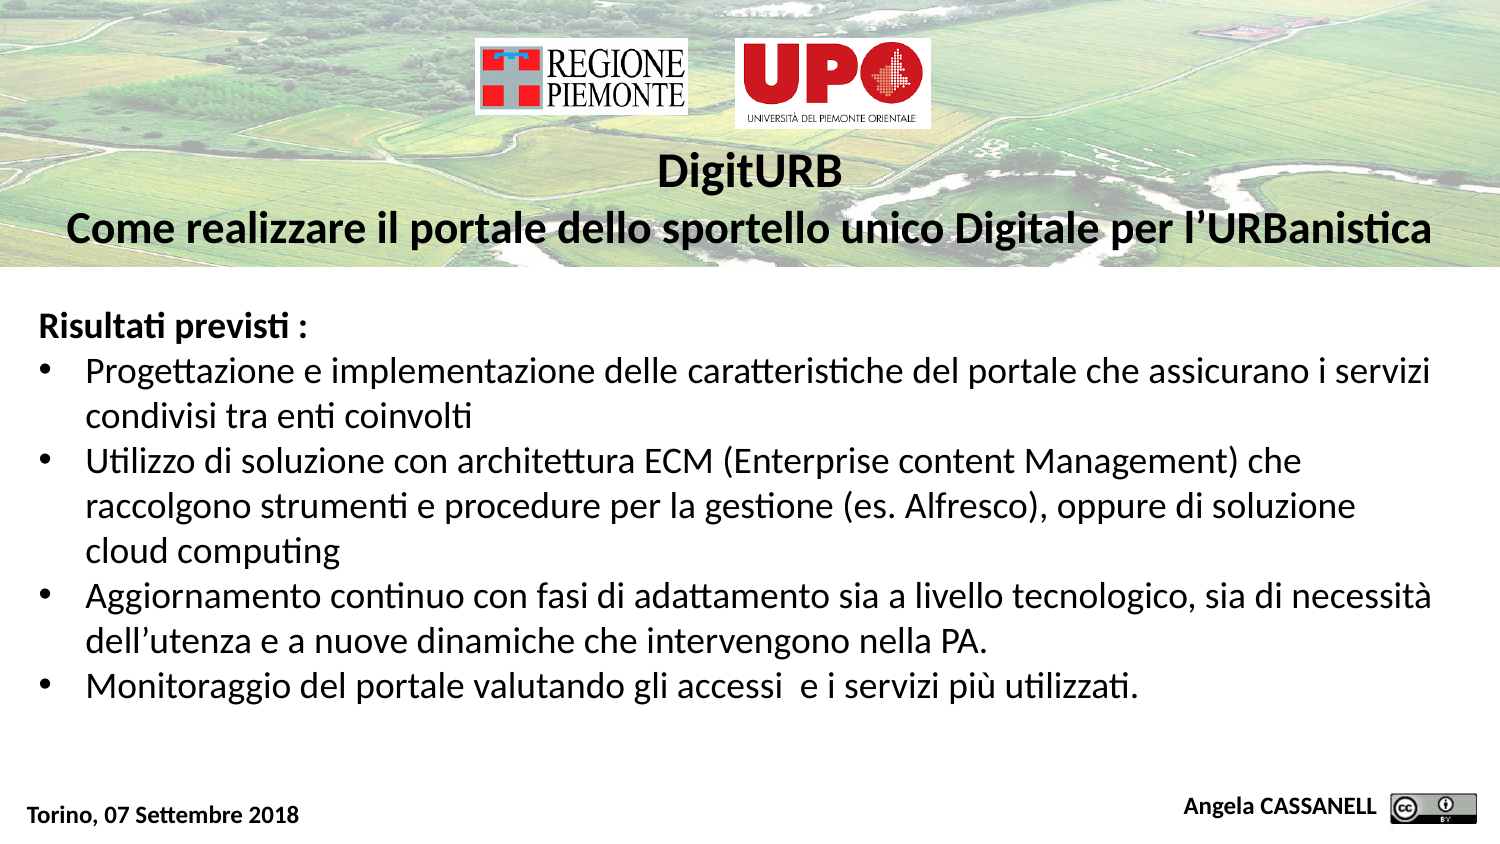

DigitURB
Come realizzare il portale dello sportello unico Digitale per l’URBanistica
Risultati previsti :
Progettazione e implementazione delle caratteristiche del portale che assicurano i servizi condivisi tra enti coinvolti
Utilizzo di soluzione con architettura ECM (Enterprise content Management) che raccolgono strumenti e procedure per la gestione (es. Alfresco), oppure di soluzione cloud computing
Aggiornamento continuo con fasi di adattamento sia a livello tecnologico, sia di necessità dell’utenza e a nuove dinamiche che intervengono nella PA.
Monitoraggio del portale valutando gli accessi e i servizi più utilizzati.
Angela CASSANELLI
Torino, 07 Settembre 2018